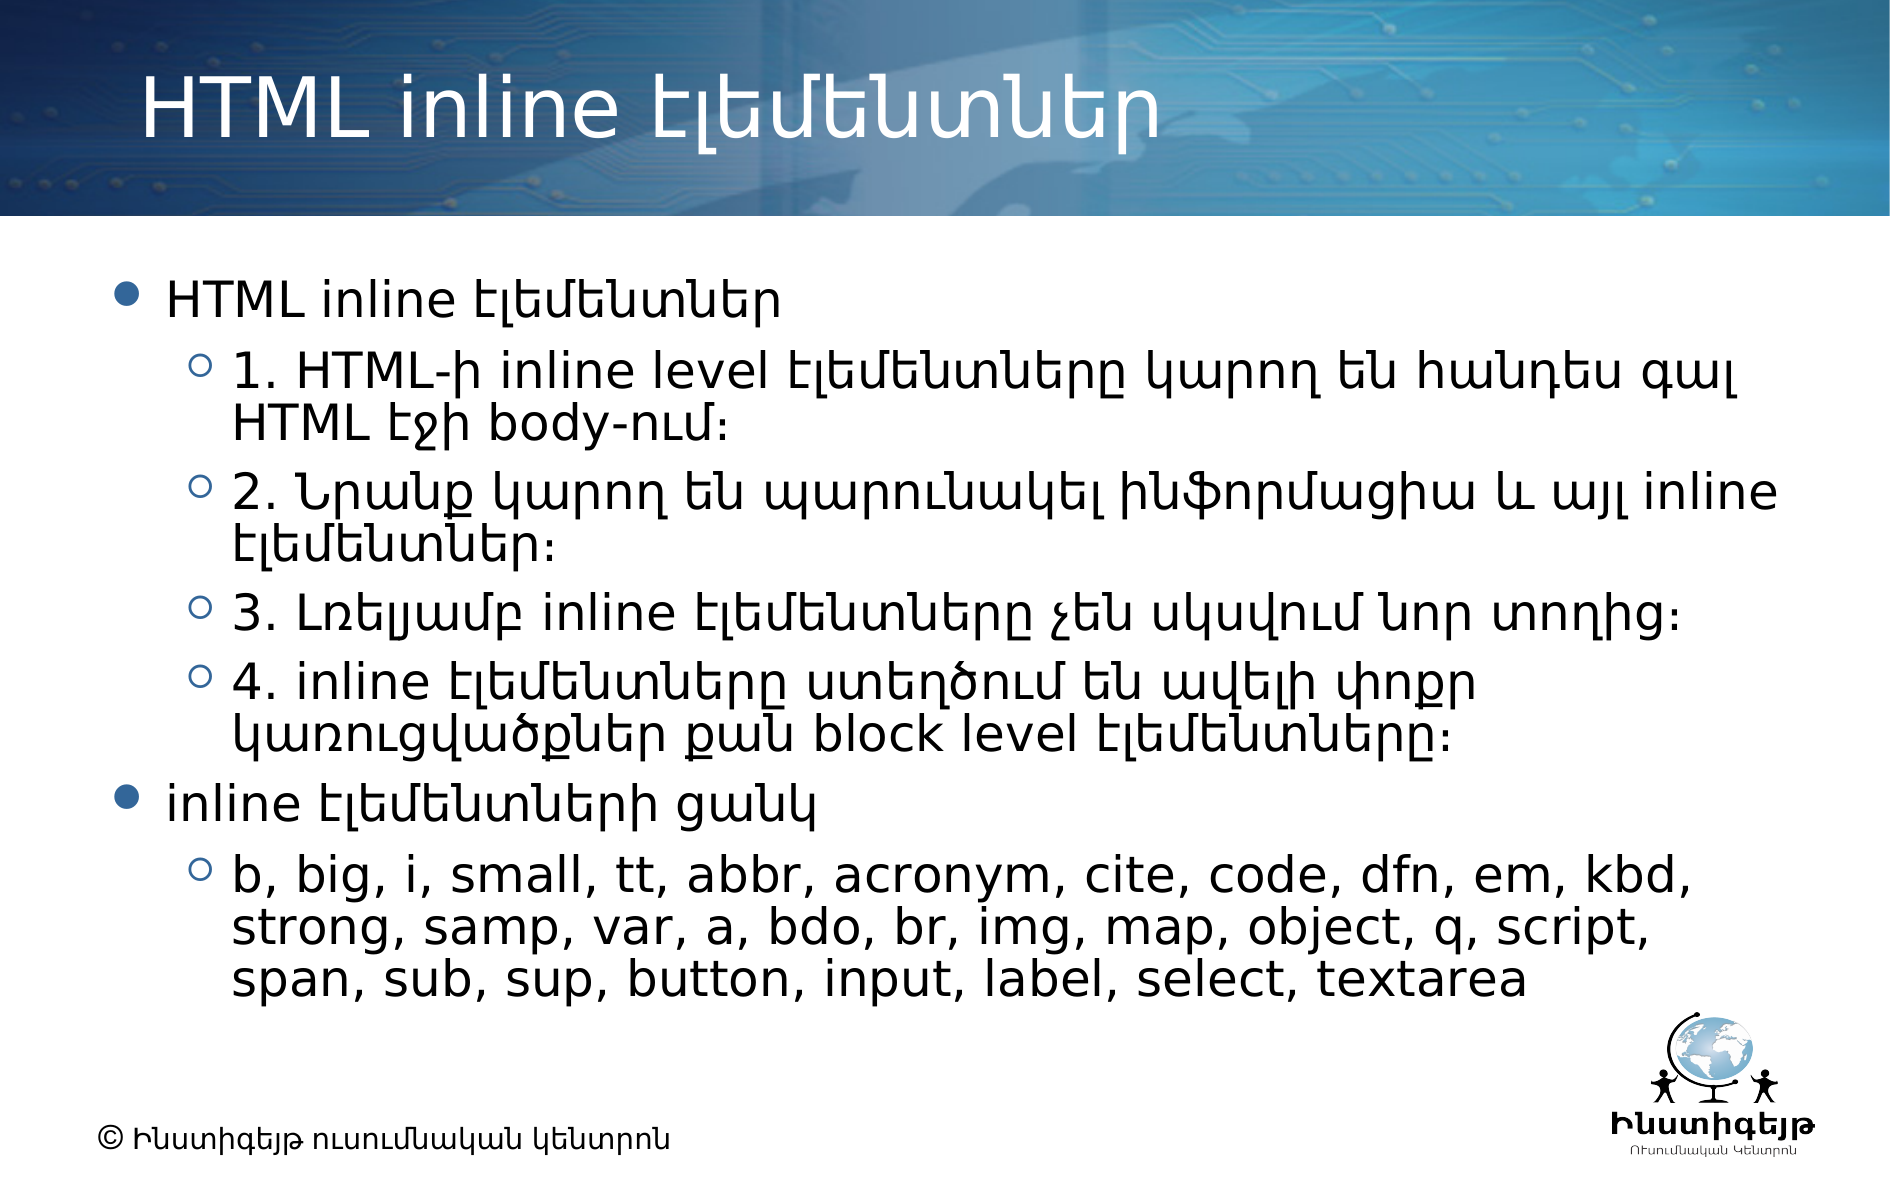

HTML inline էլեմենտներ
# HTML inline էլեմենտներ
1. HTML-ի inline level էլեմենտները կարող են հանդես գալ HTML էջի body-ում։
2. Նրանք կարող են պարունակել ինֆորմացիա և այլ inline էլեմենտներ։
3. Լռելյամբ inline էլեմենտները չեն սկսվում նոր տողից։
4. inline էլեմենտները ստեղծում են ավելի փոքր կառուցվածքներ քան block level էլեմենտները։
inline էլեմենտների ցանկ
b, big, i, small, tt, abbr, acronym, cite, code, dfn, em, kbd, strong, samp, var, a, bdo, br, img, map, object, q, script, span, sub, sup, button, input, label, select, textarea